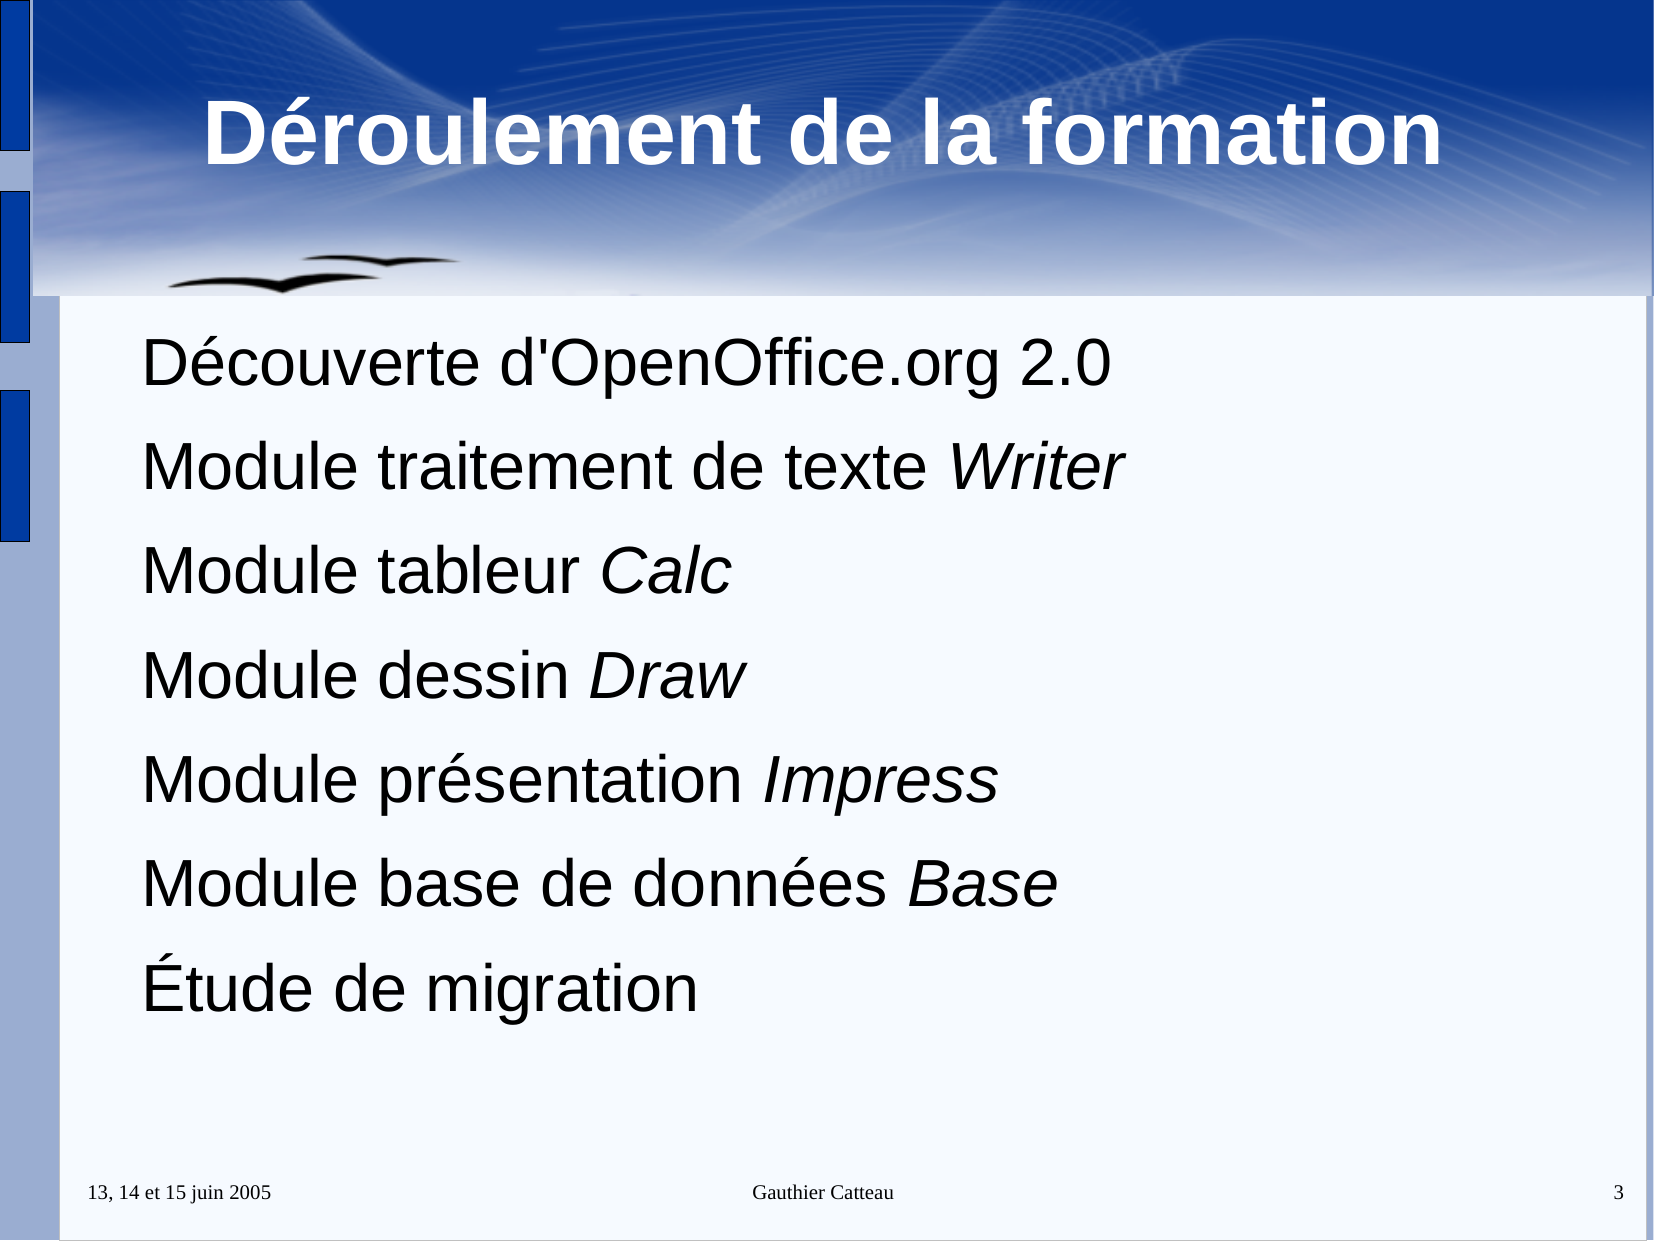

# Déroulement de la formation
Découverte d'OpenOffice.org 2.0
Module traitement de texte Writer
Module tableur Calc
Module dessin Draw
Module présentation Impress
Module base de données Base
Étude de migration
Gauthier Catteau